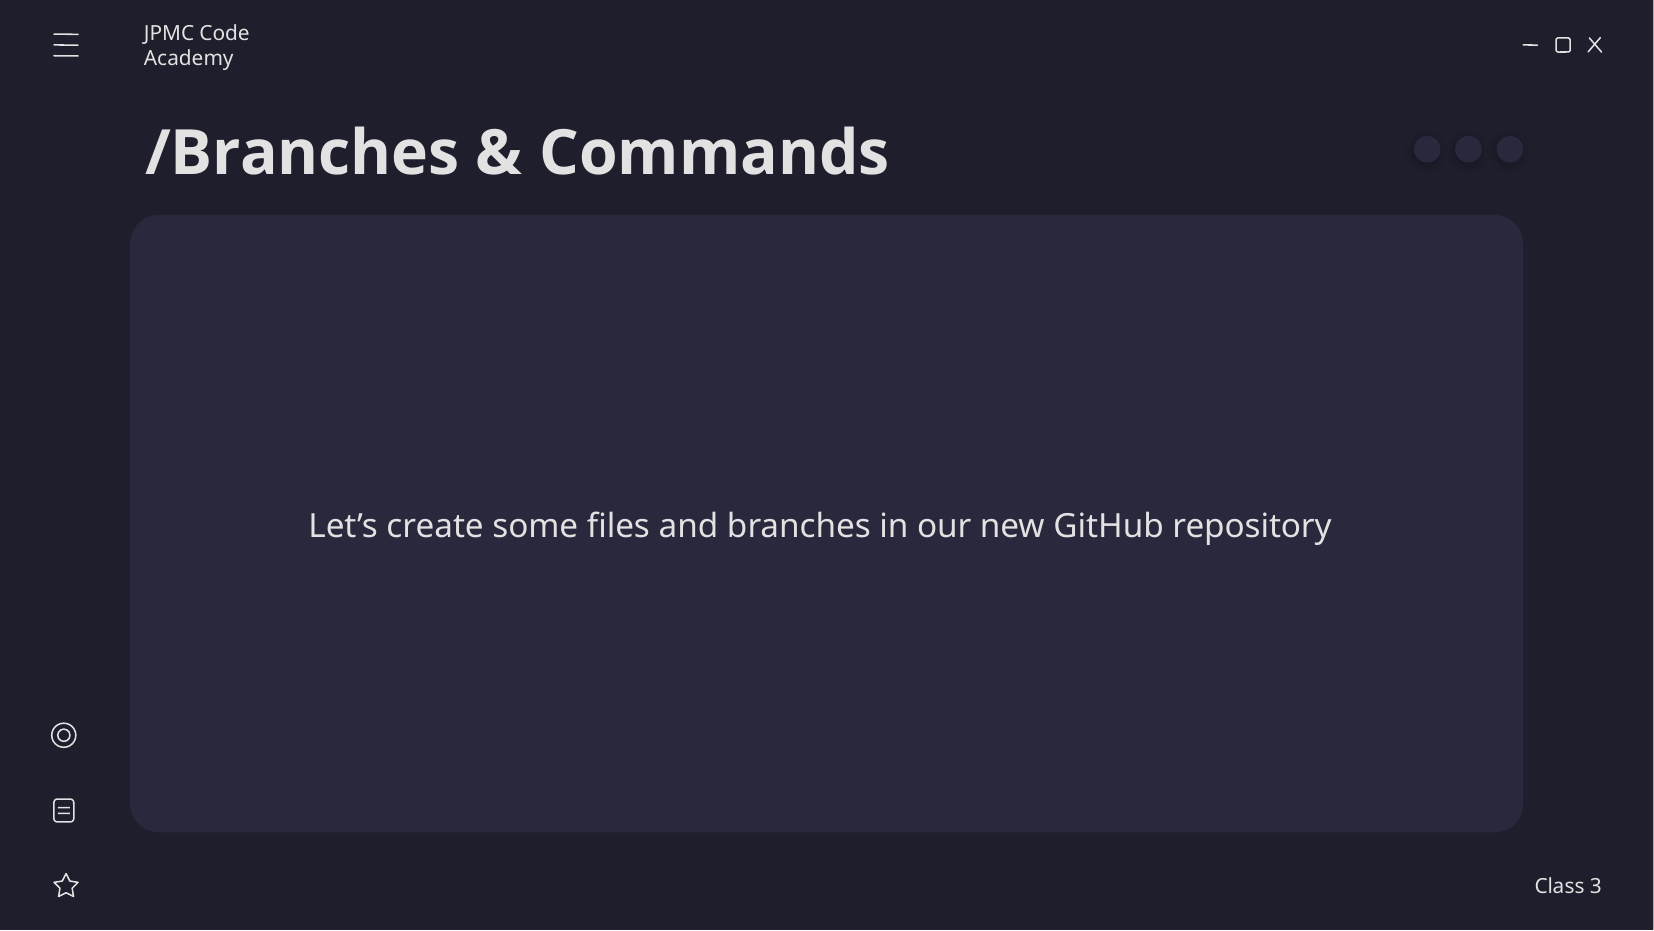

JPMC Code Academy
# /Branches & Commands
Let’s create some files and branches in our new GitHub repository
Class 3